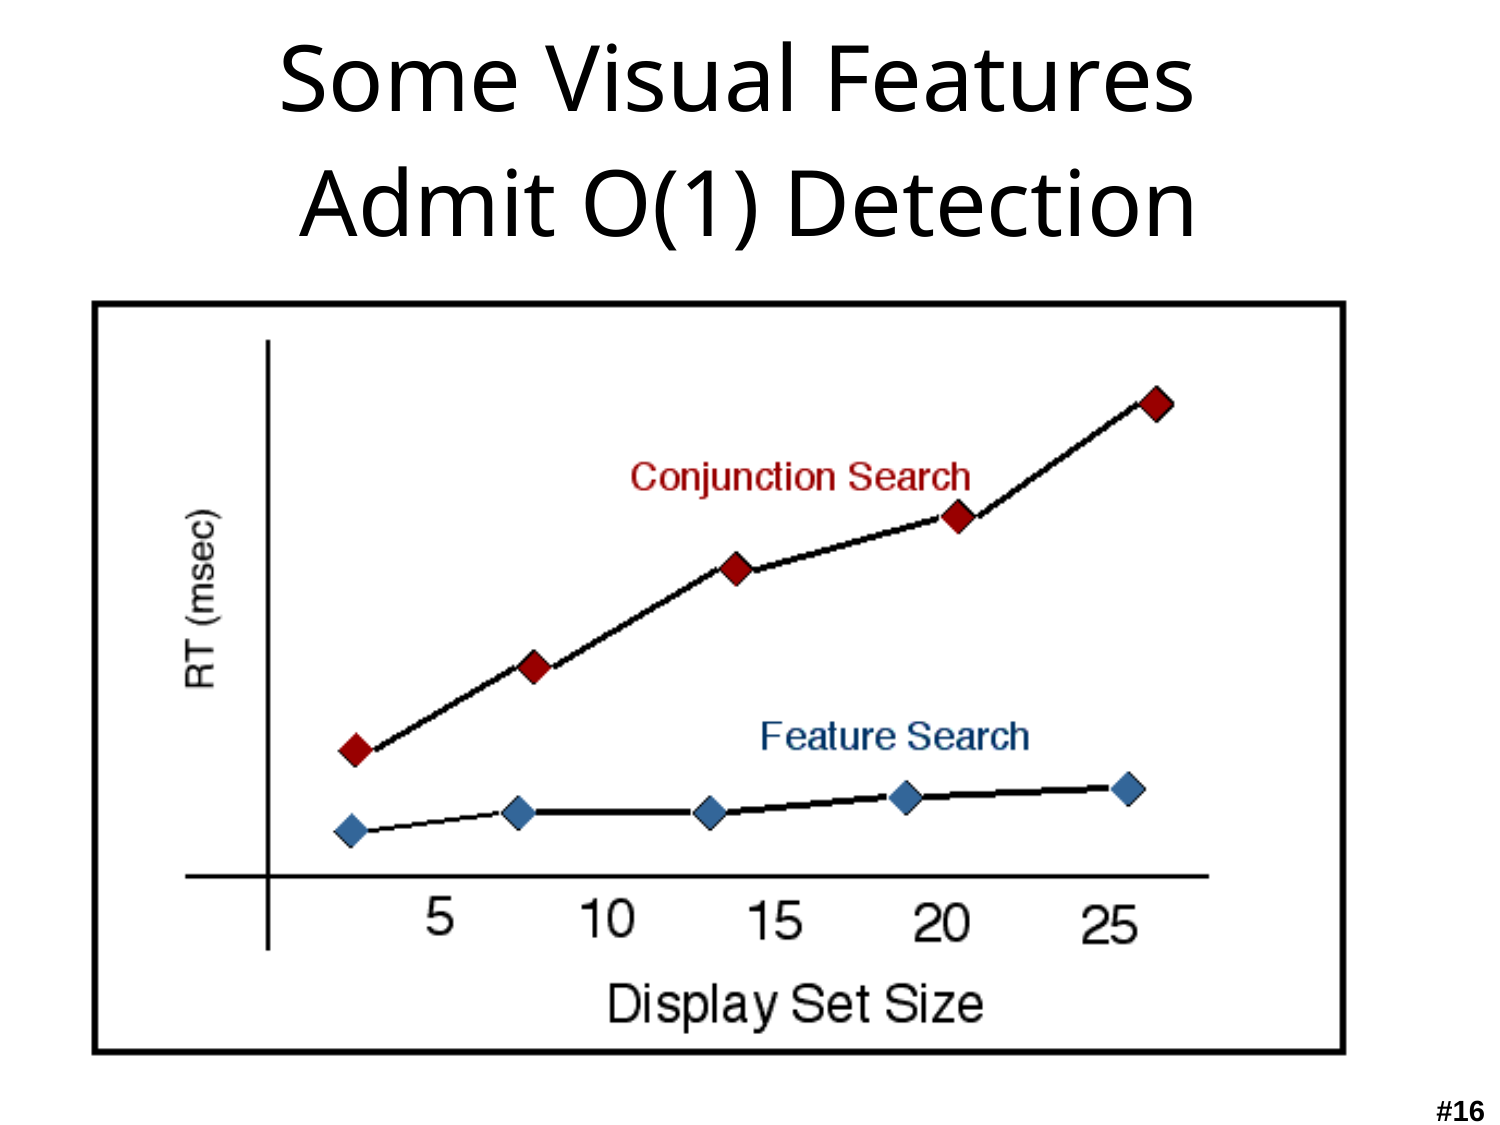

# Some Visual Features Admit O(1) Detection
16